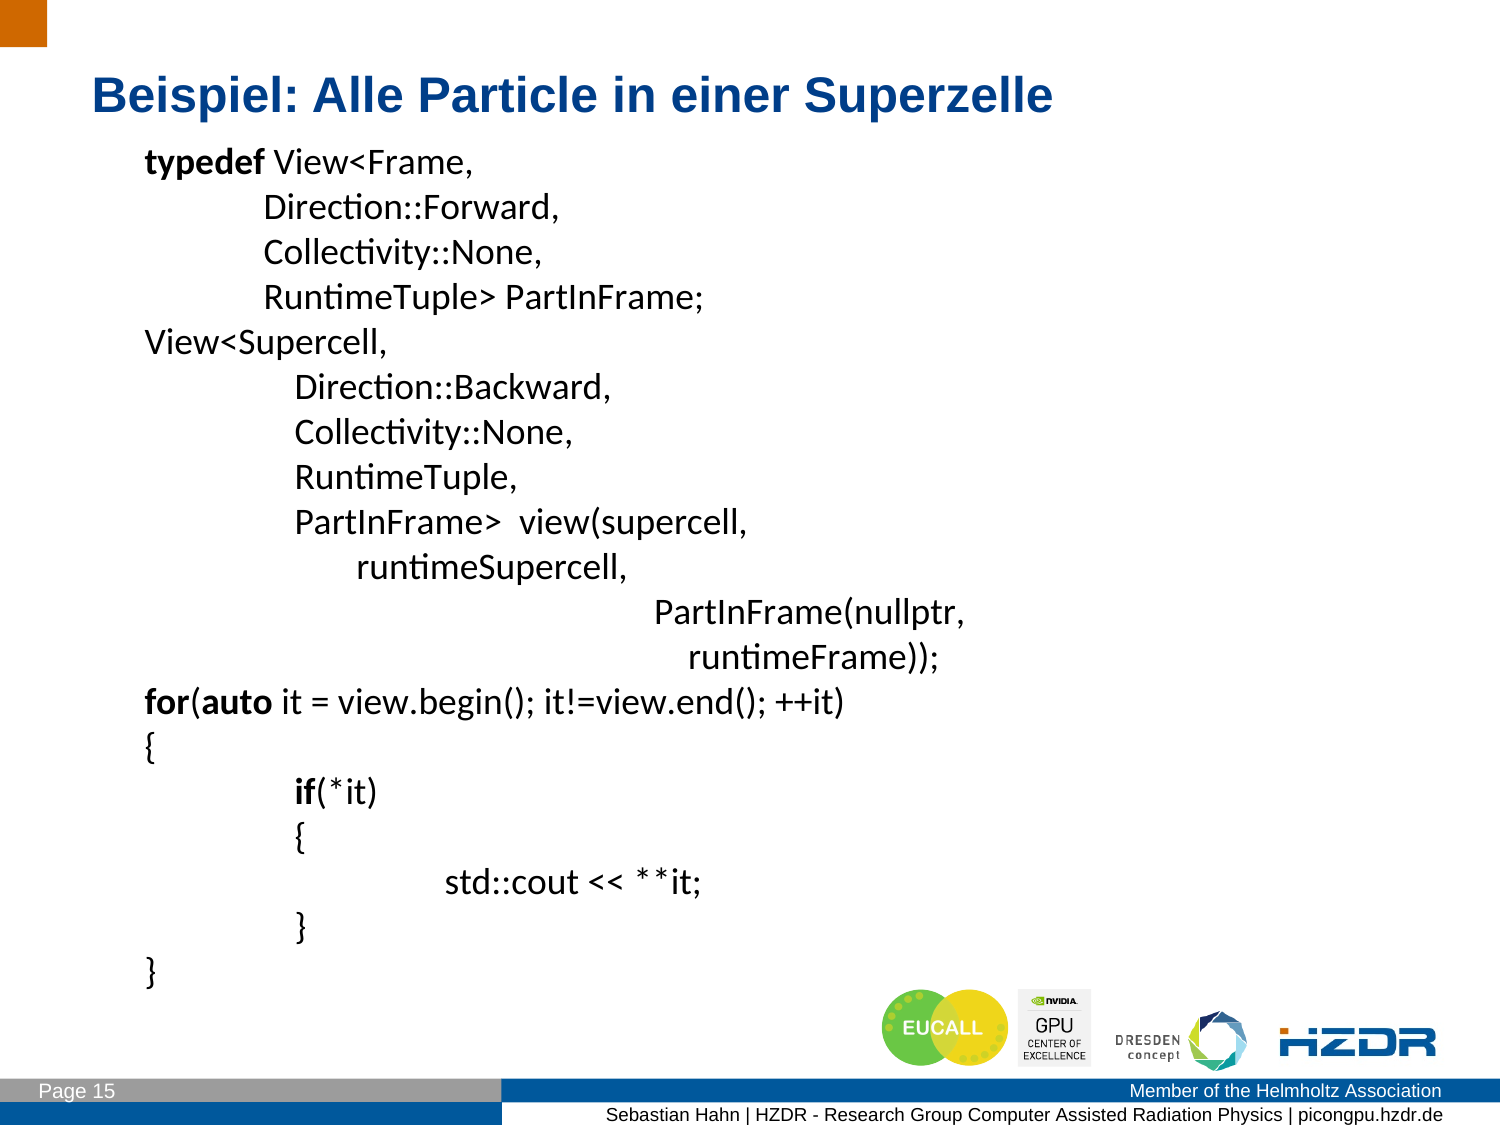

# Beispiel: Alle Particle in einer Superzelle
typedef View<Frame,
 Direction::Forward,
 Collectivity::None,
 RuntimeTuple> PartInFrame;
View<Supercell,
	Direction::Backward,
	Collectivity::None,
	RuntimeTuple,
	PartInFrame> view(supercell, runtimeSupercell,
			 PartInFrame(nullptr,
			 runtimeFrame));
for(auto it = view.begin(); it!=view.end(); ++it)
{
	if(*it)
	{
		std::cout << **it;
	}
}